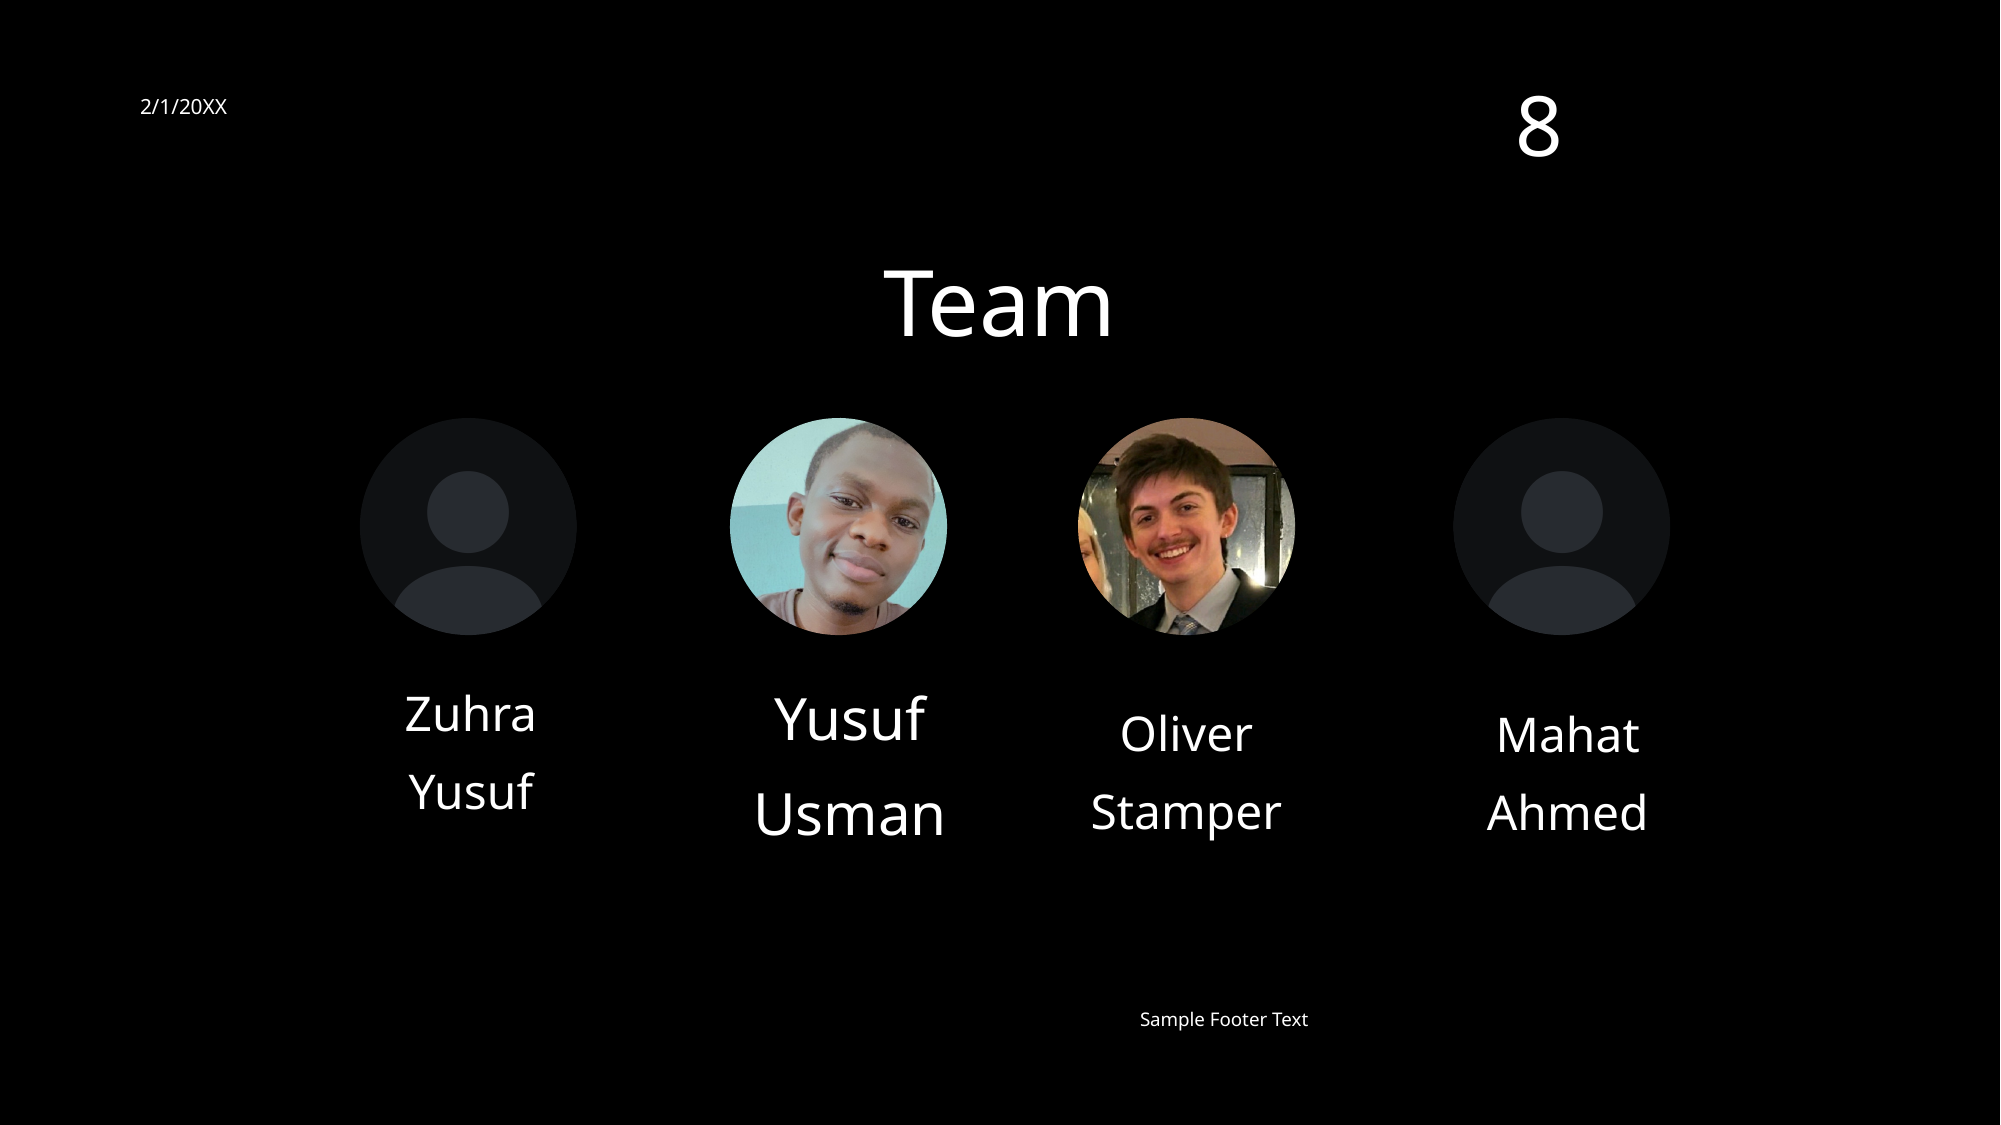

2/1/20XX
# Team
Yusuf
Usman
Zuhra
Yusuf
Oliver
Stamper
Mahat
Ahmed
Sample Footer Text